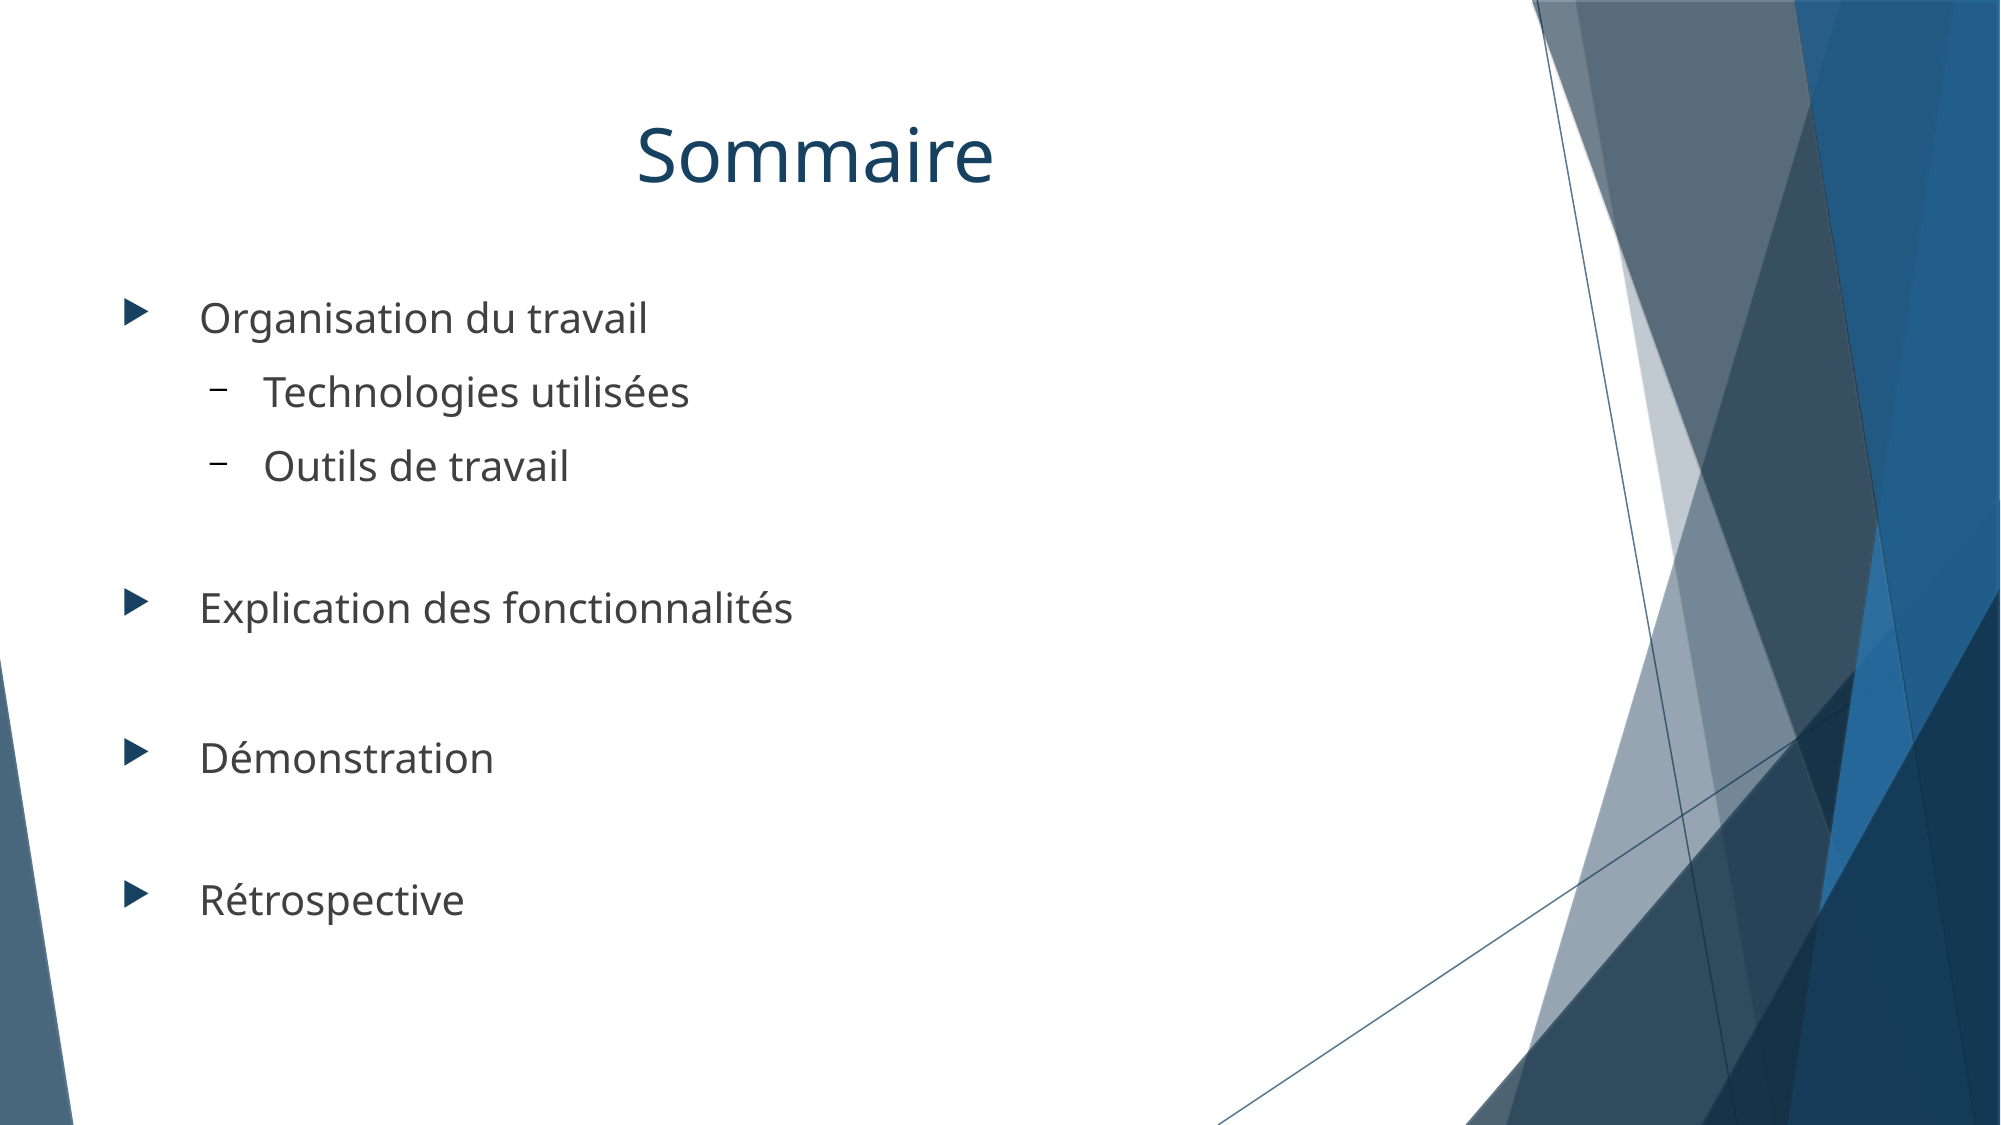

# Sommaire
 Organisation du travail
Technologies utilisées
Outils de travail
 Explication des fonctionnalités
 Démonstration
 Rétrospective